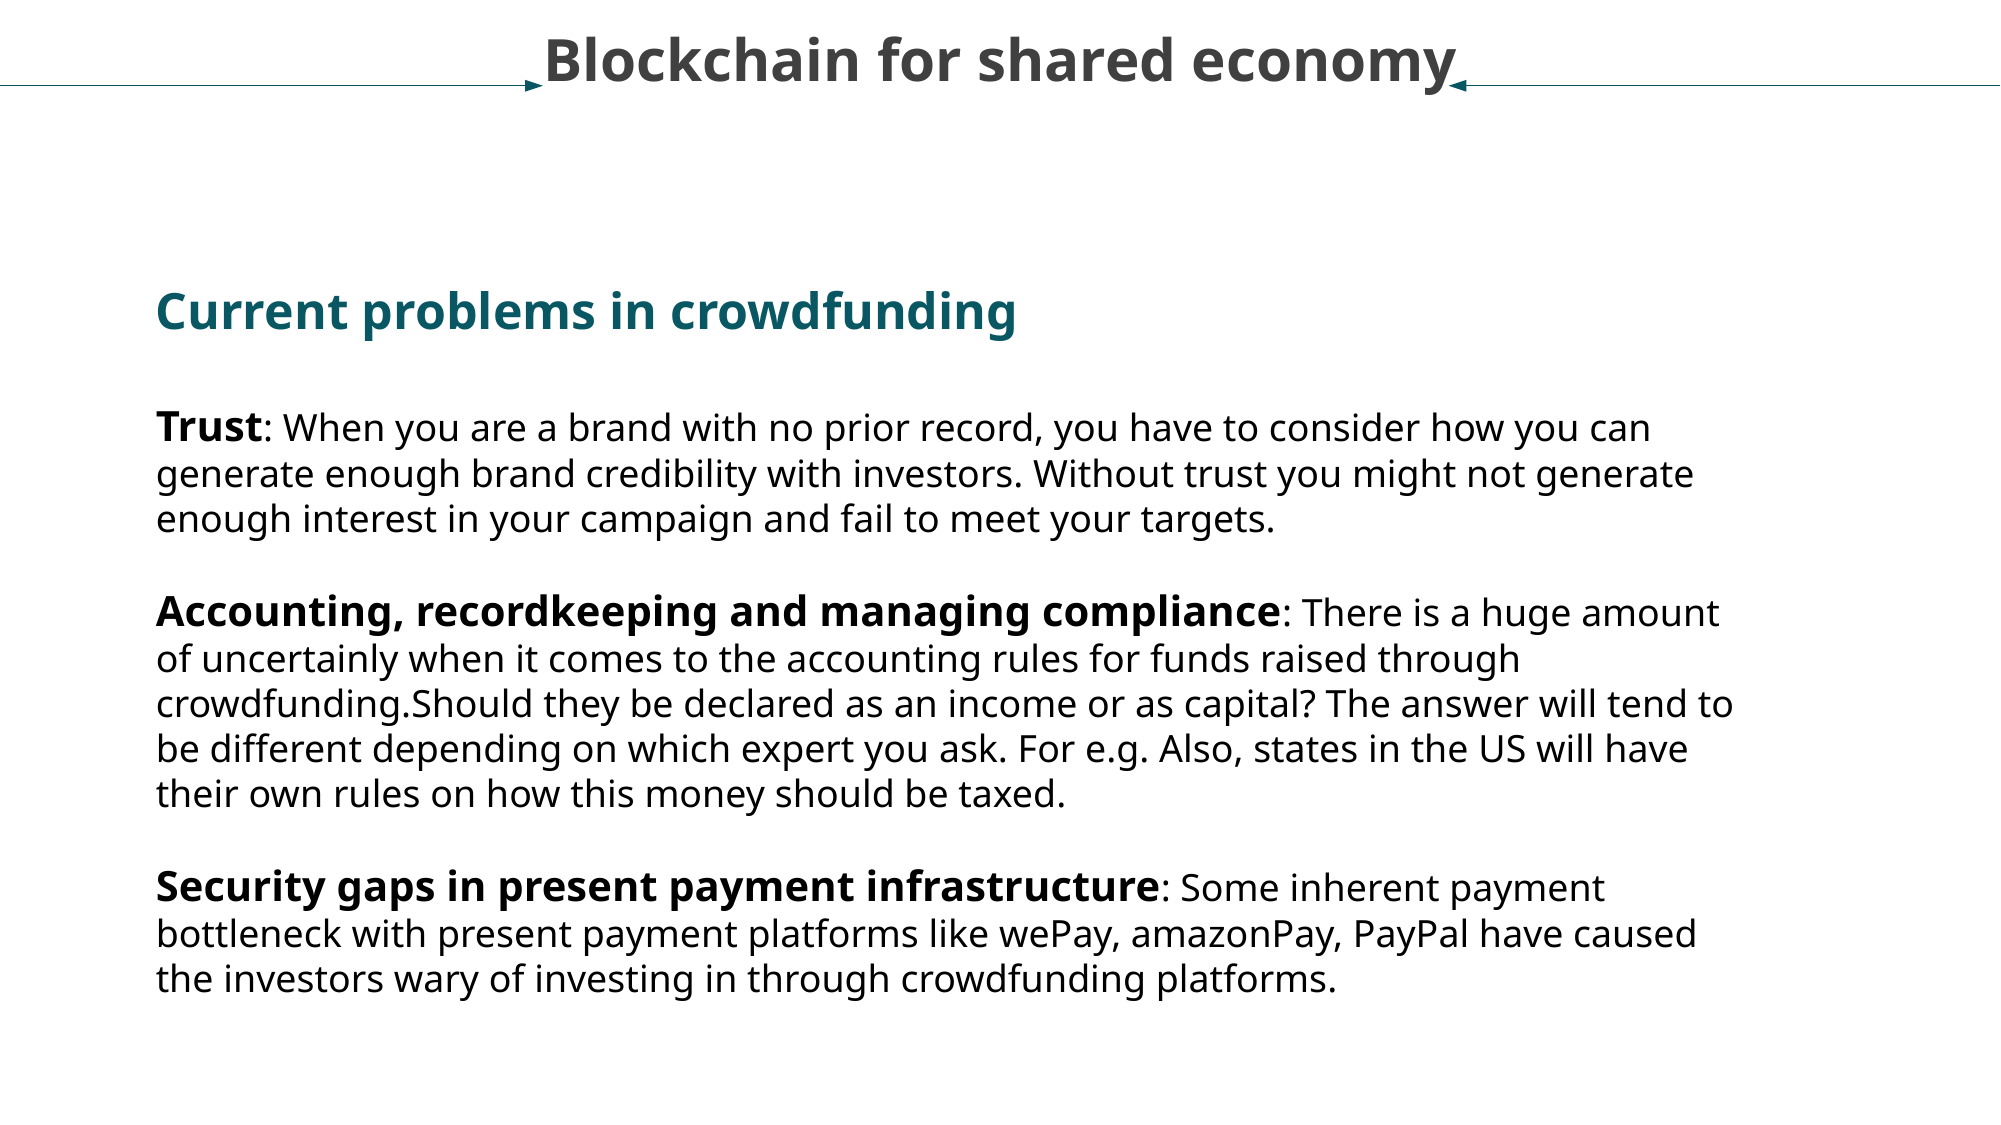

Blockchain for shared economy
# Project analysis slide 2
Current problems in crowdfunding
Trust: When you are a brand with no prior record, you have to consider how you can generate enough brand credibility with investors. Without trust you might not generate enough interest in your campaign and fail to meet your targets.
Accounting, recordkeeping and managing compliance: There is a huge amount of uncertainly when it comes to the accounting rules for funds raised through crowdfunding.Should they be declared as an income or as capital? The answer will tend to be different depending on which expert you ask. For e.g. Also, states in the US will have their own rules on how this money should be taxed.
Security gaps in present payment infrastructure: Some inherent payment bottleneck with present payment platforms like wePay, amazonPay, PayPal have caused the investors wary of investing in through crowdfunding platforms.